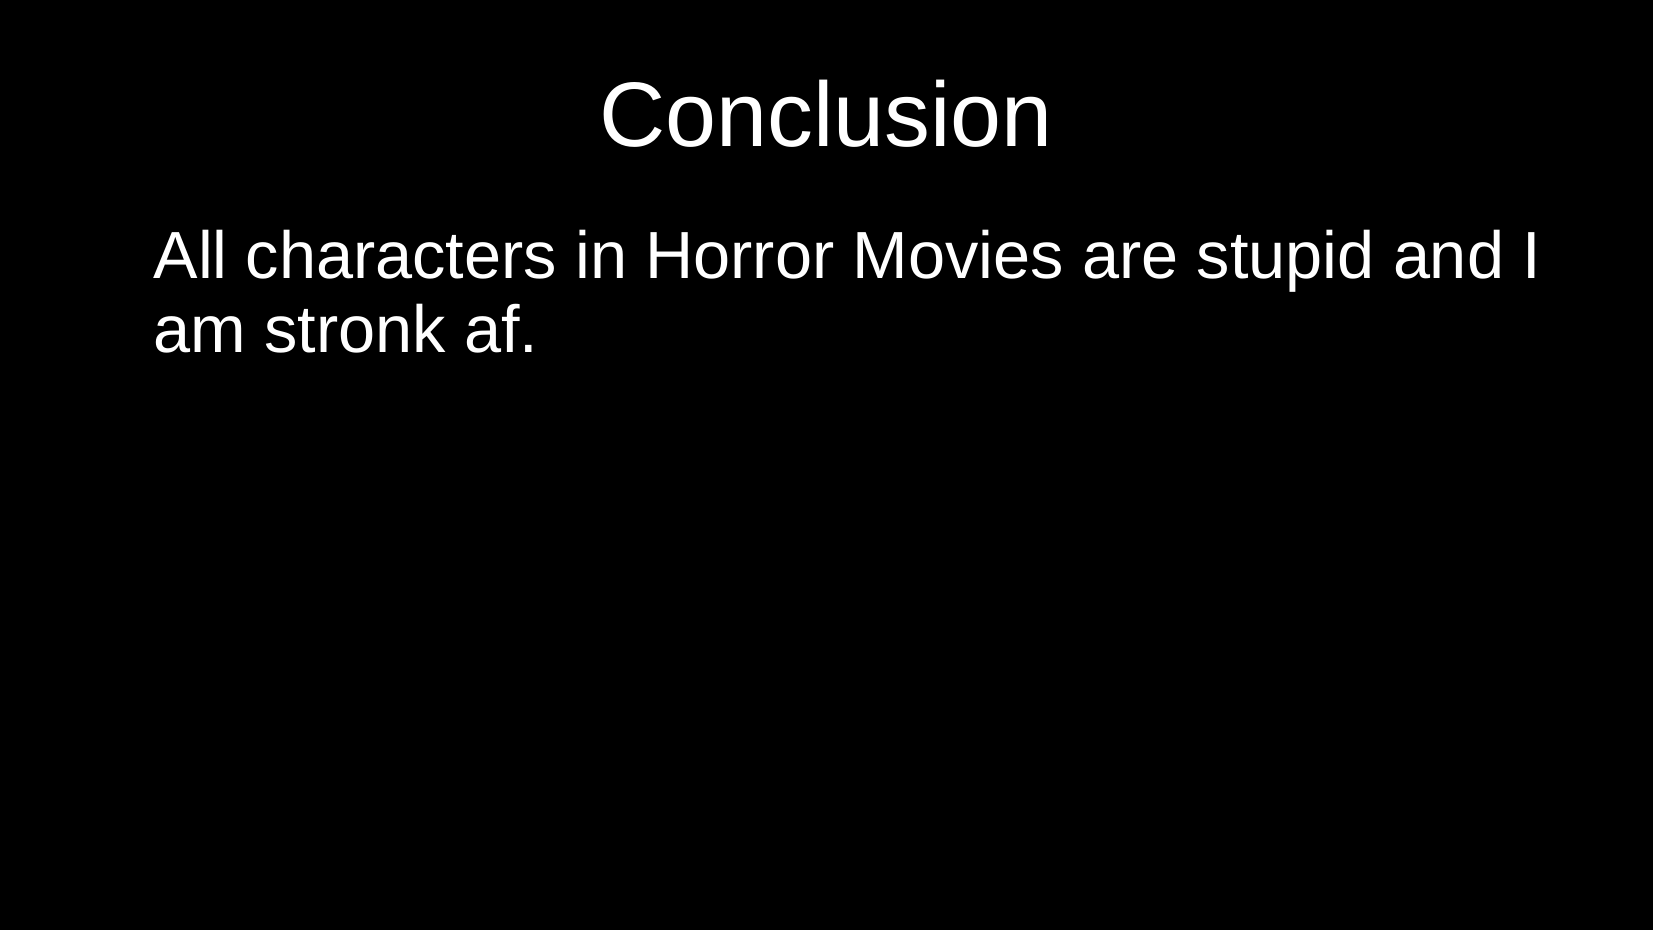

# Conclusion
All characters in Horror Movies are stupid and I am stronk af.